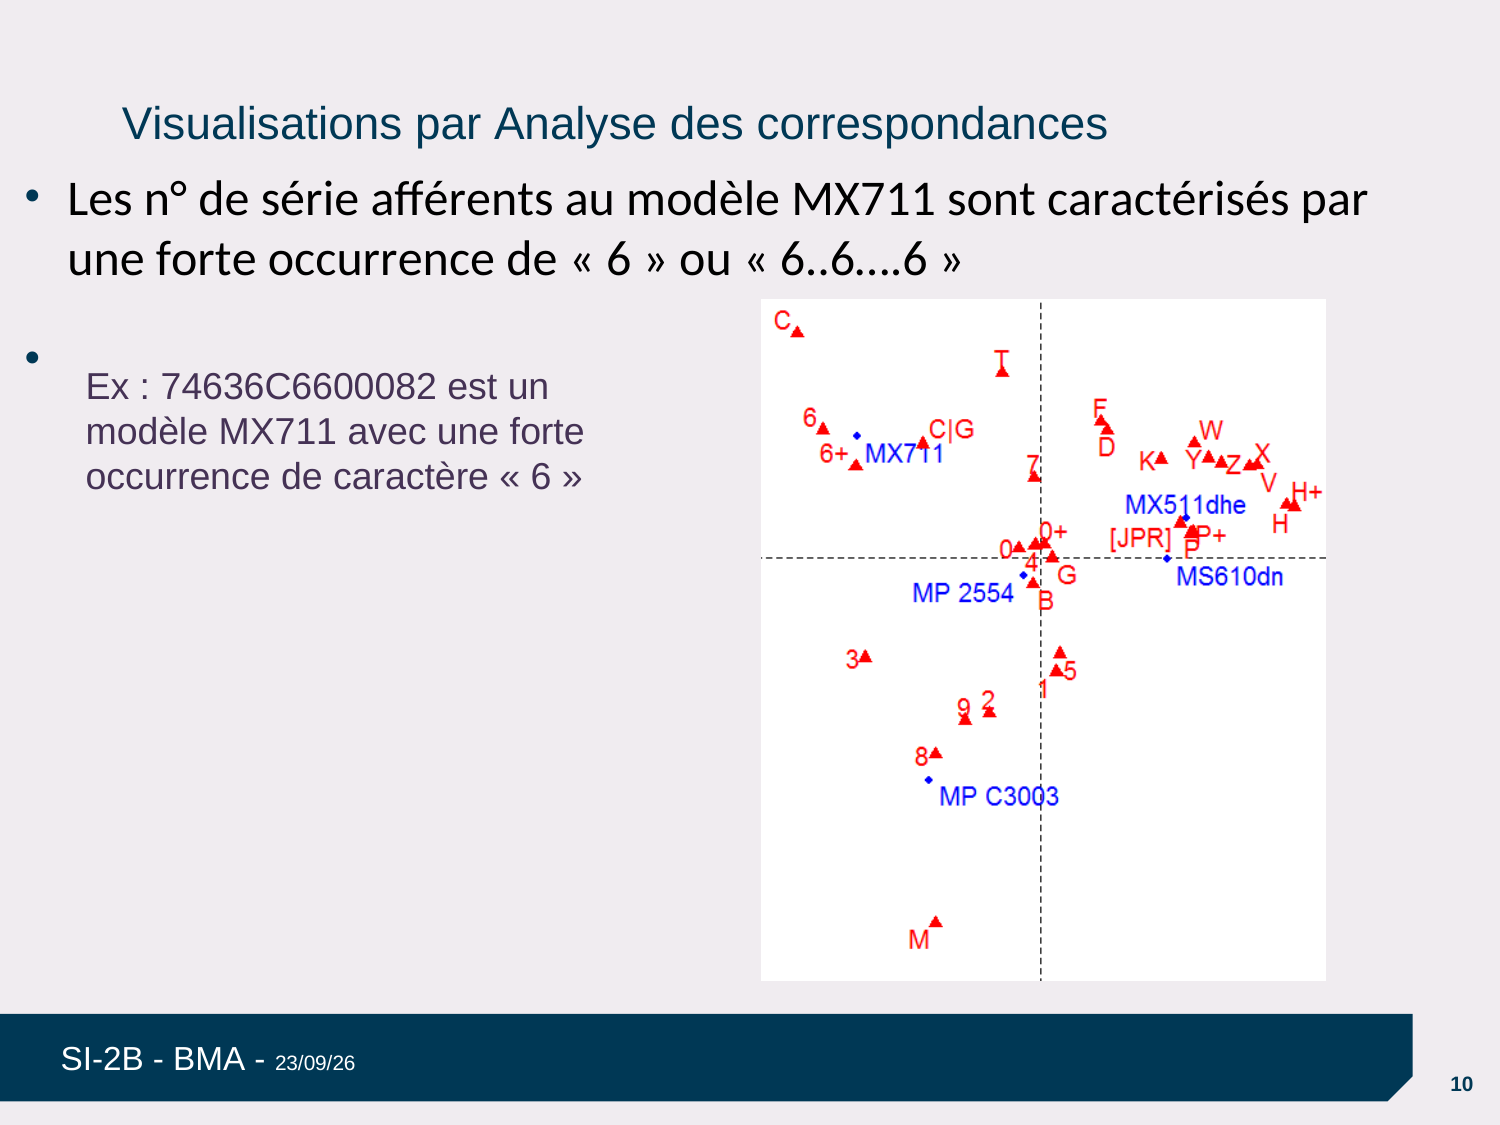

# Visualisations par Analyse des correspondances
Les n° de série afférents au modèle MX711 sont caractérisés par une forte occurrence de « 6 » ou « 6..6….6 »
Ex : 74636C6600082 est un modèle MX711 avec une forte occurrence de caractère « 6 »